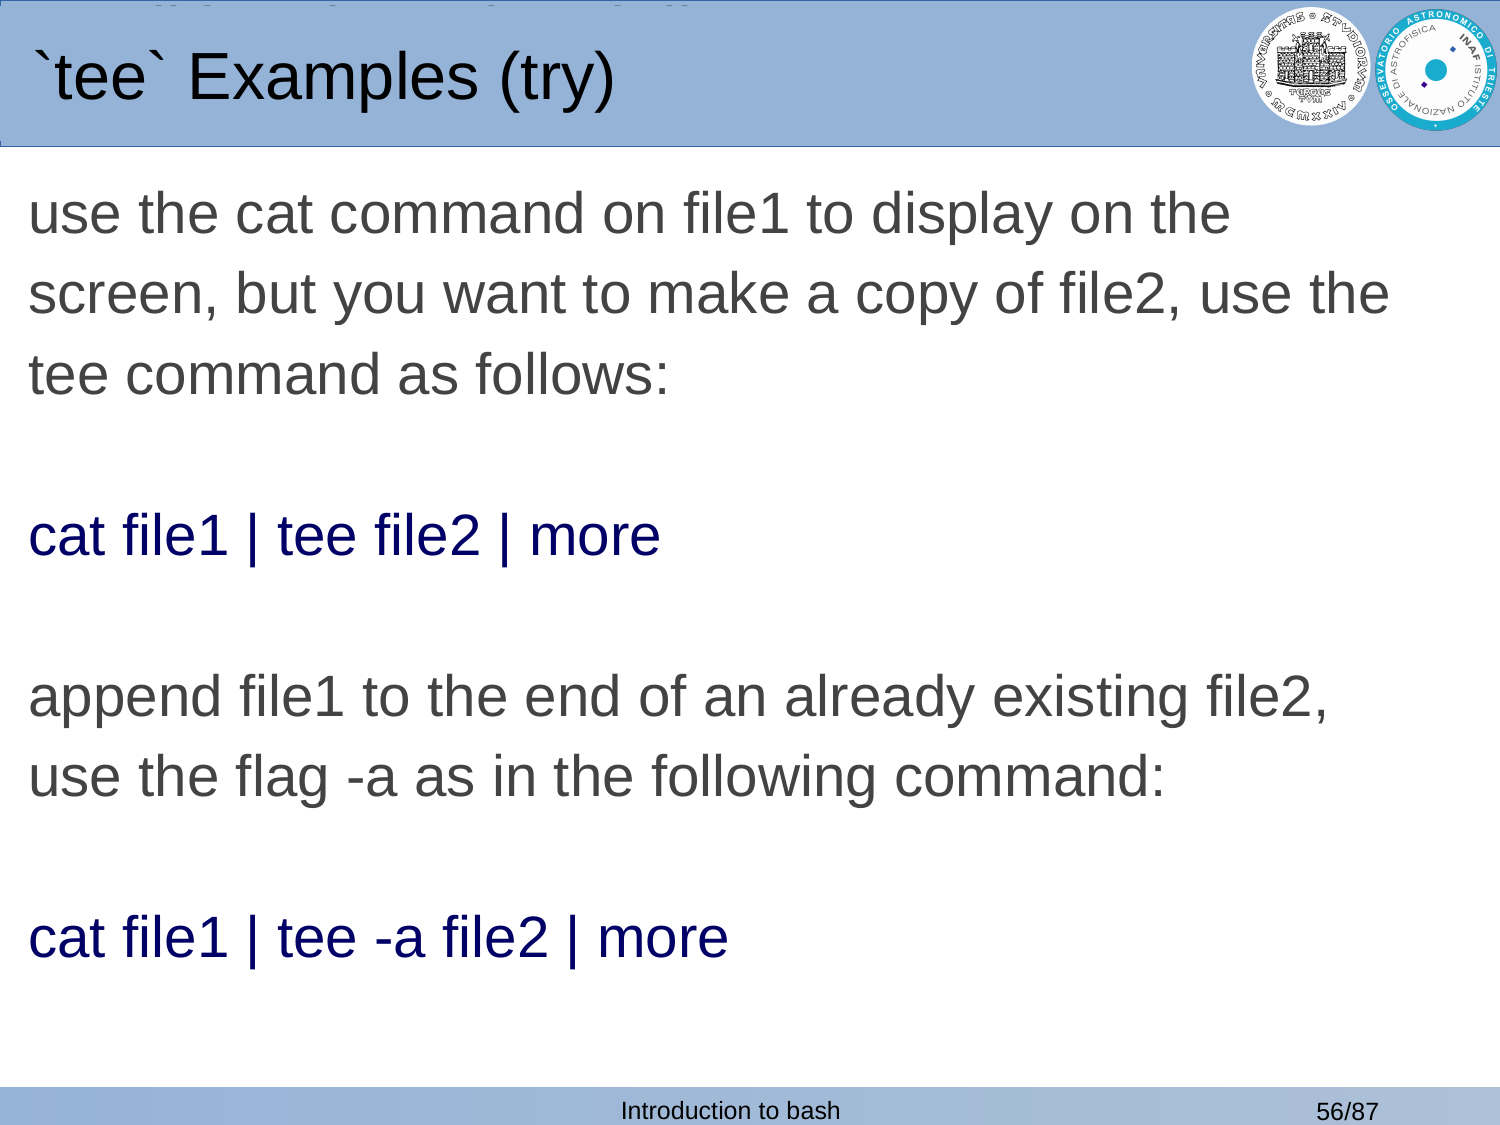

# Traditional service delivery
`tee` Examples (try)
use the cat command on file1 to display on the screen, but you want to make a copy of file2, use the tee command as follows:
cat file1 | tee file2 | more
append file1 to the end of an already existing file2, use the flag -a as in the following command:
cat file1 | tee -a file2 | more